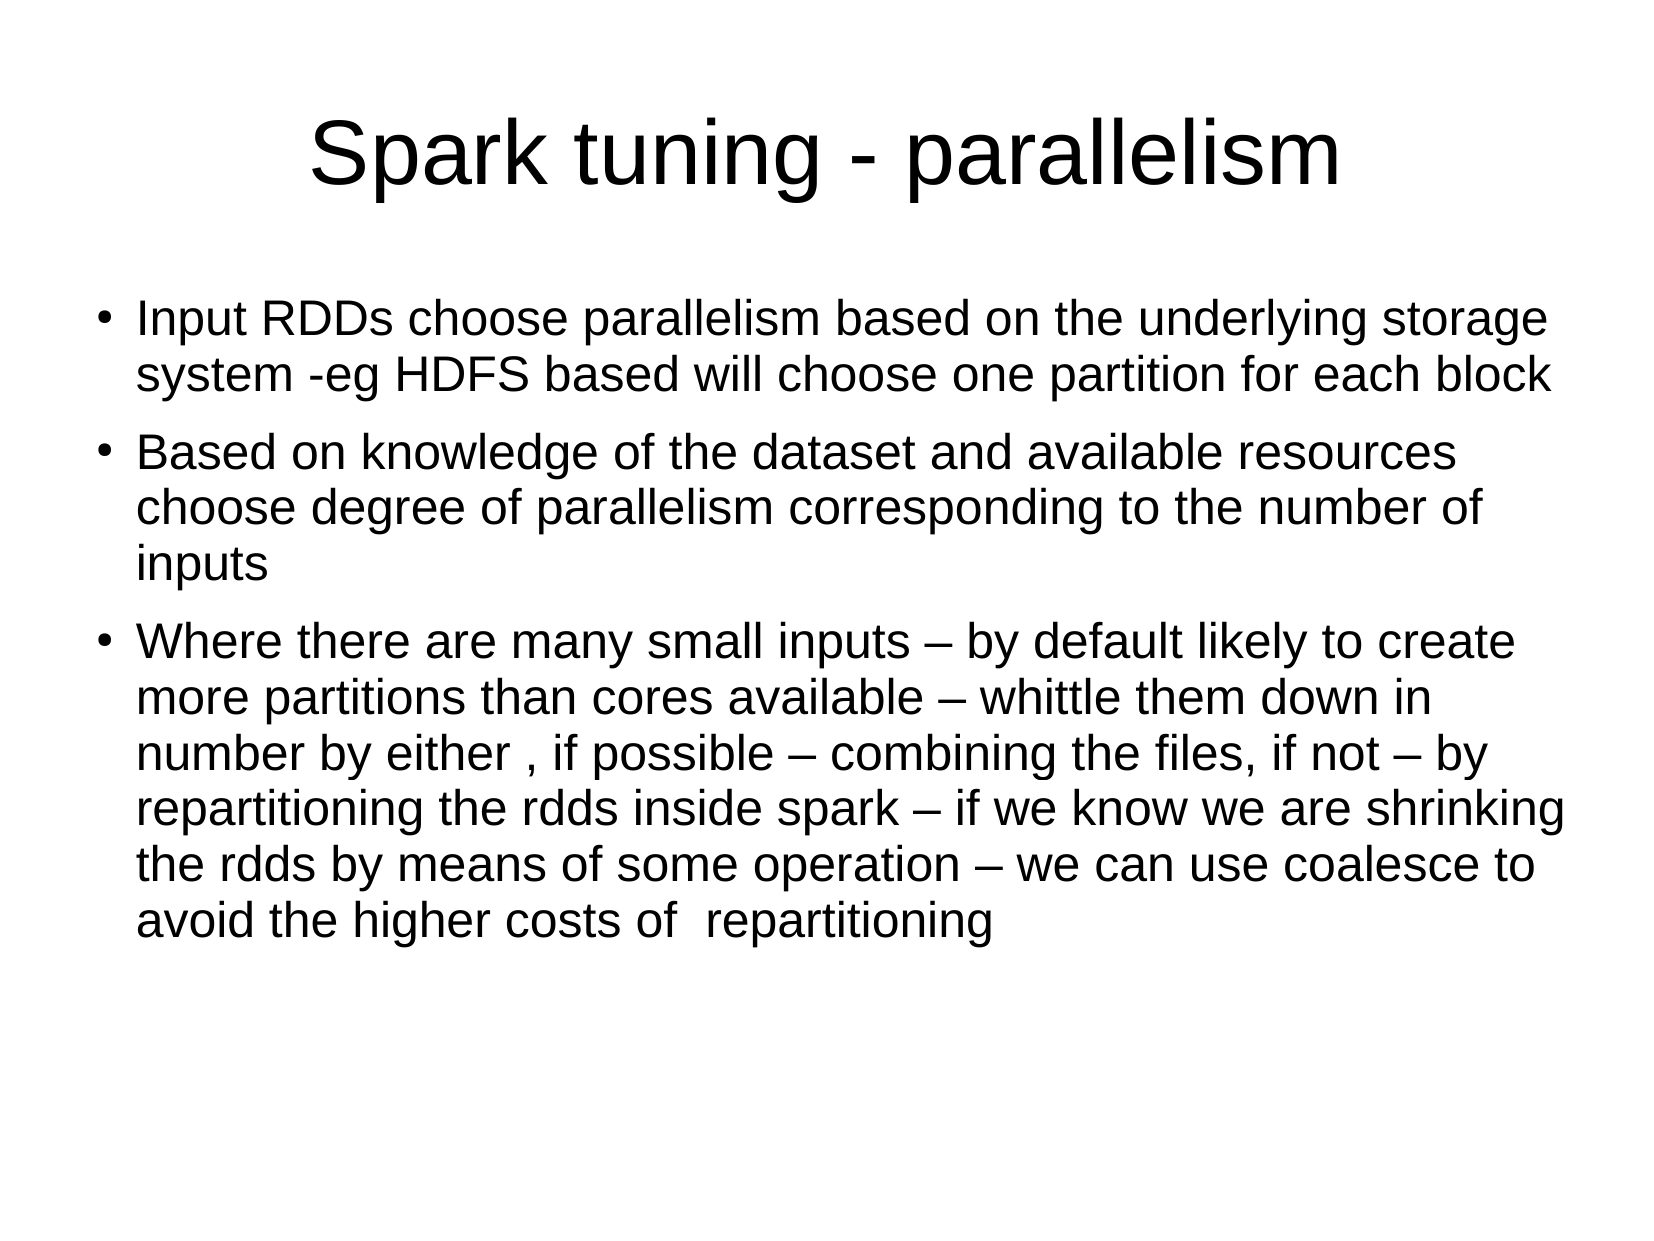

# Spark tuning - parallelism
Input RDDs choose parallelism based on the underlying storage system -eg HDFS based will choose one partition for each block
Based on knowledge of the dataset and available resources choose degree of parallelism corresponding to the number of inputs
Where there are many small inputs – by default likely to create more partitions than cores available – whittle them down in number by either , if possible – combining the files, if not – by repartitioning the rdds inside spark – if we know we are shrinking the rdds by means of some operation – we can use coalesce to avoid the higher costs of repartitioning